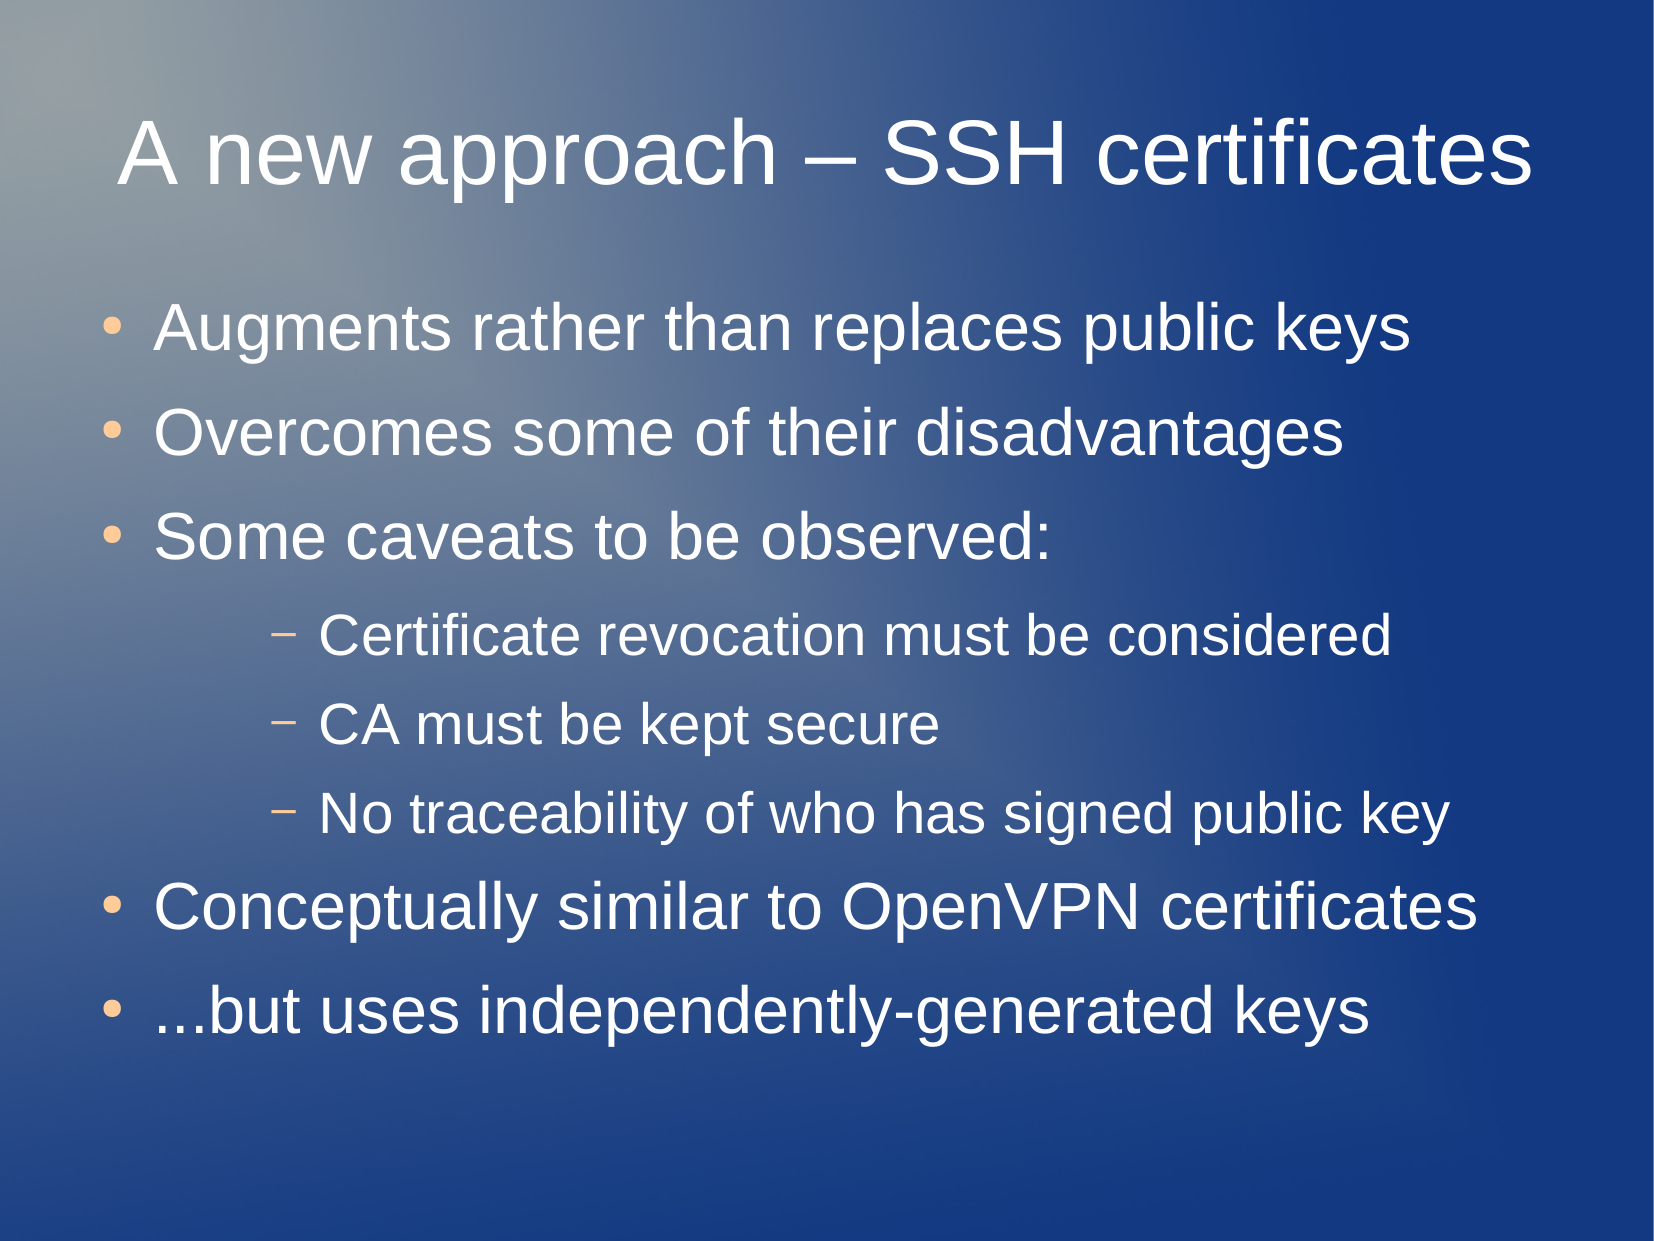

# A new approach – SSH certificates
Augments rather than replaces public keys
Overcomes some of their disadvantages
Some caveats to be observed:
Certificate revocation must be considered
CA must be kept secure
No traceability of who has signed public key
Conceptually similar to OpenVPN certificates
...but uses independently-generated keys